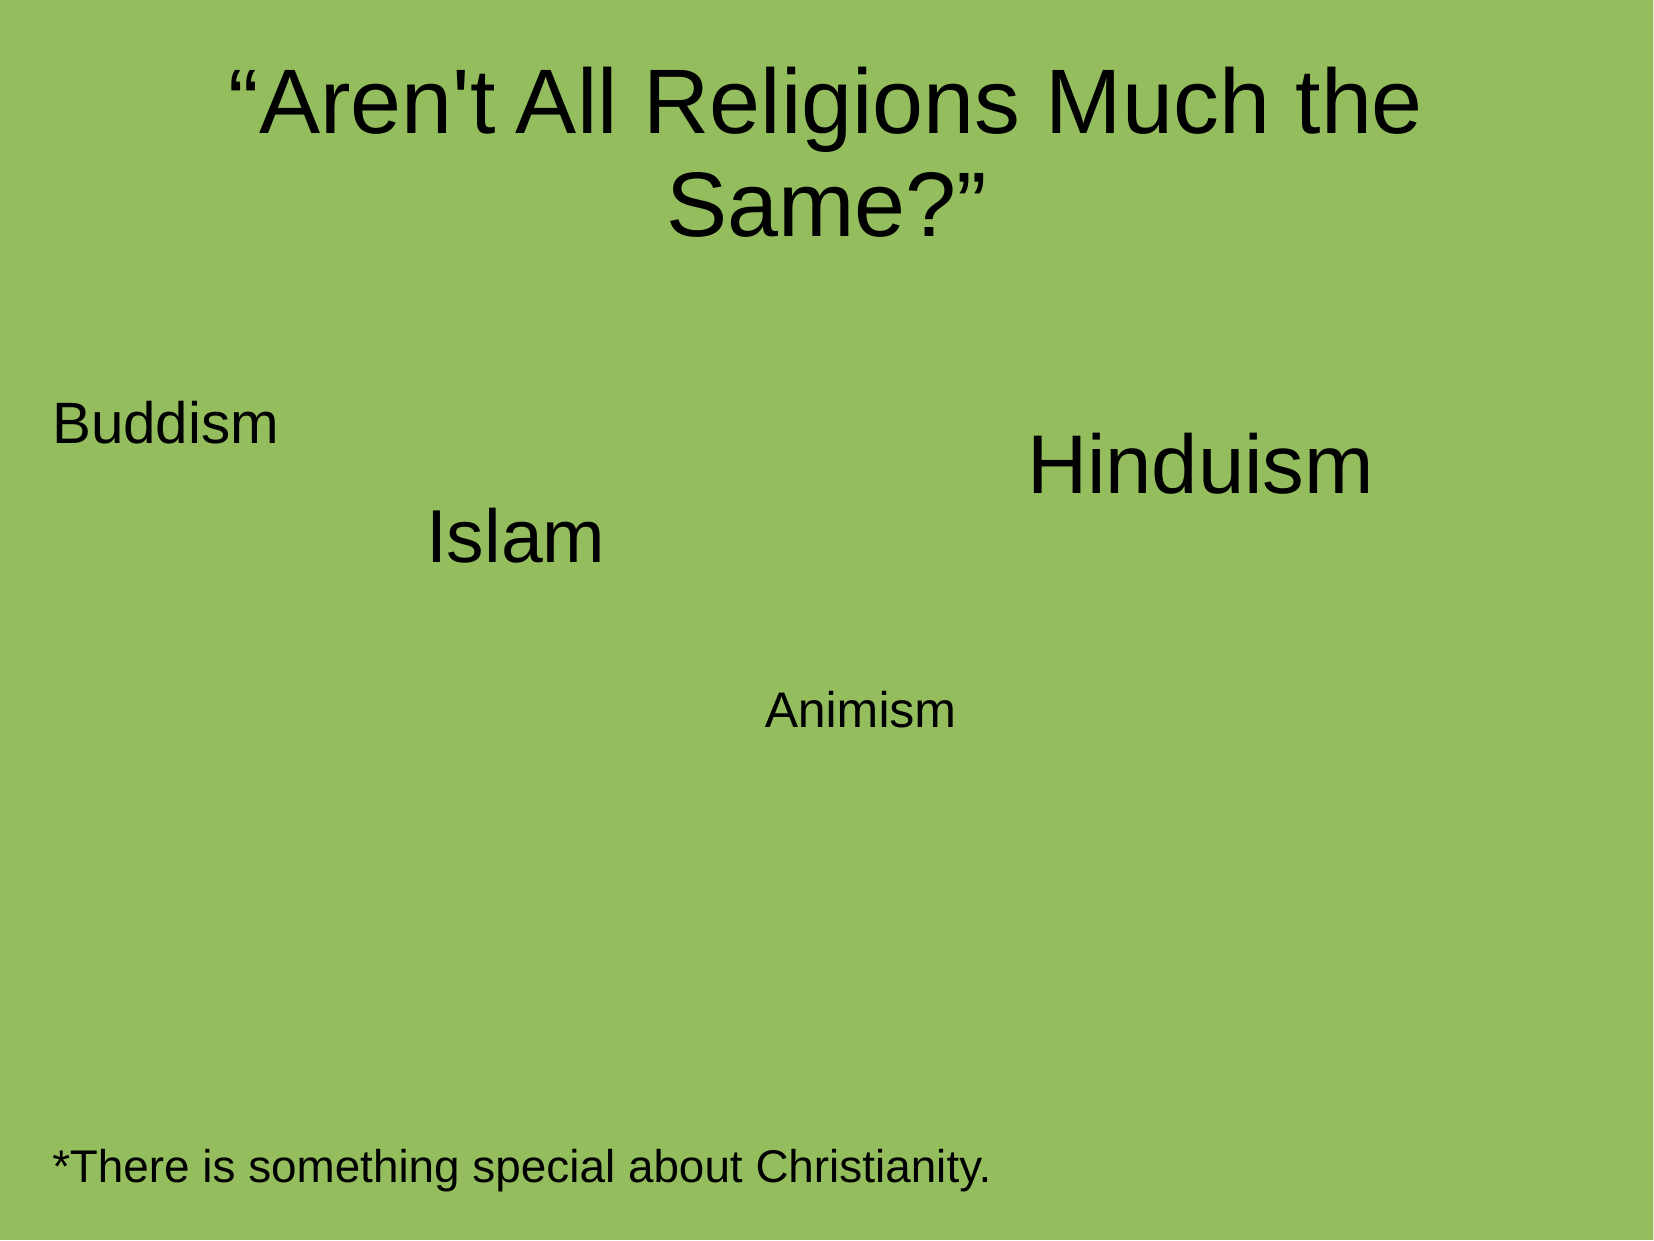

# “Aren't All Religions Much the Same?”
Buddism
Hinduism
Islam
Animism
*There is something special about Christianity.